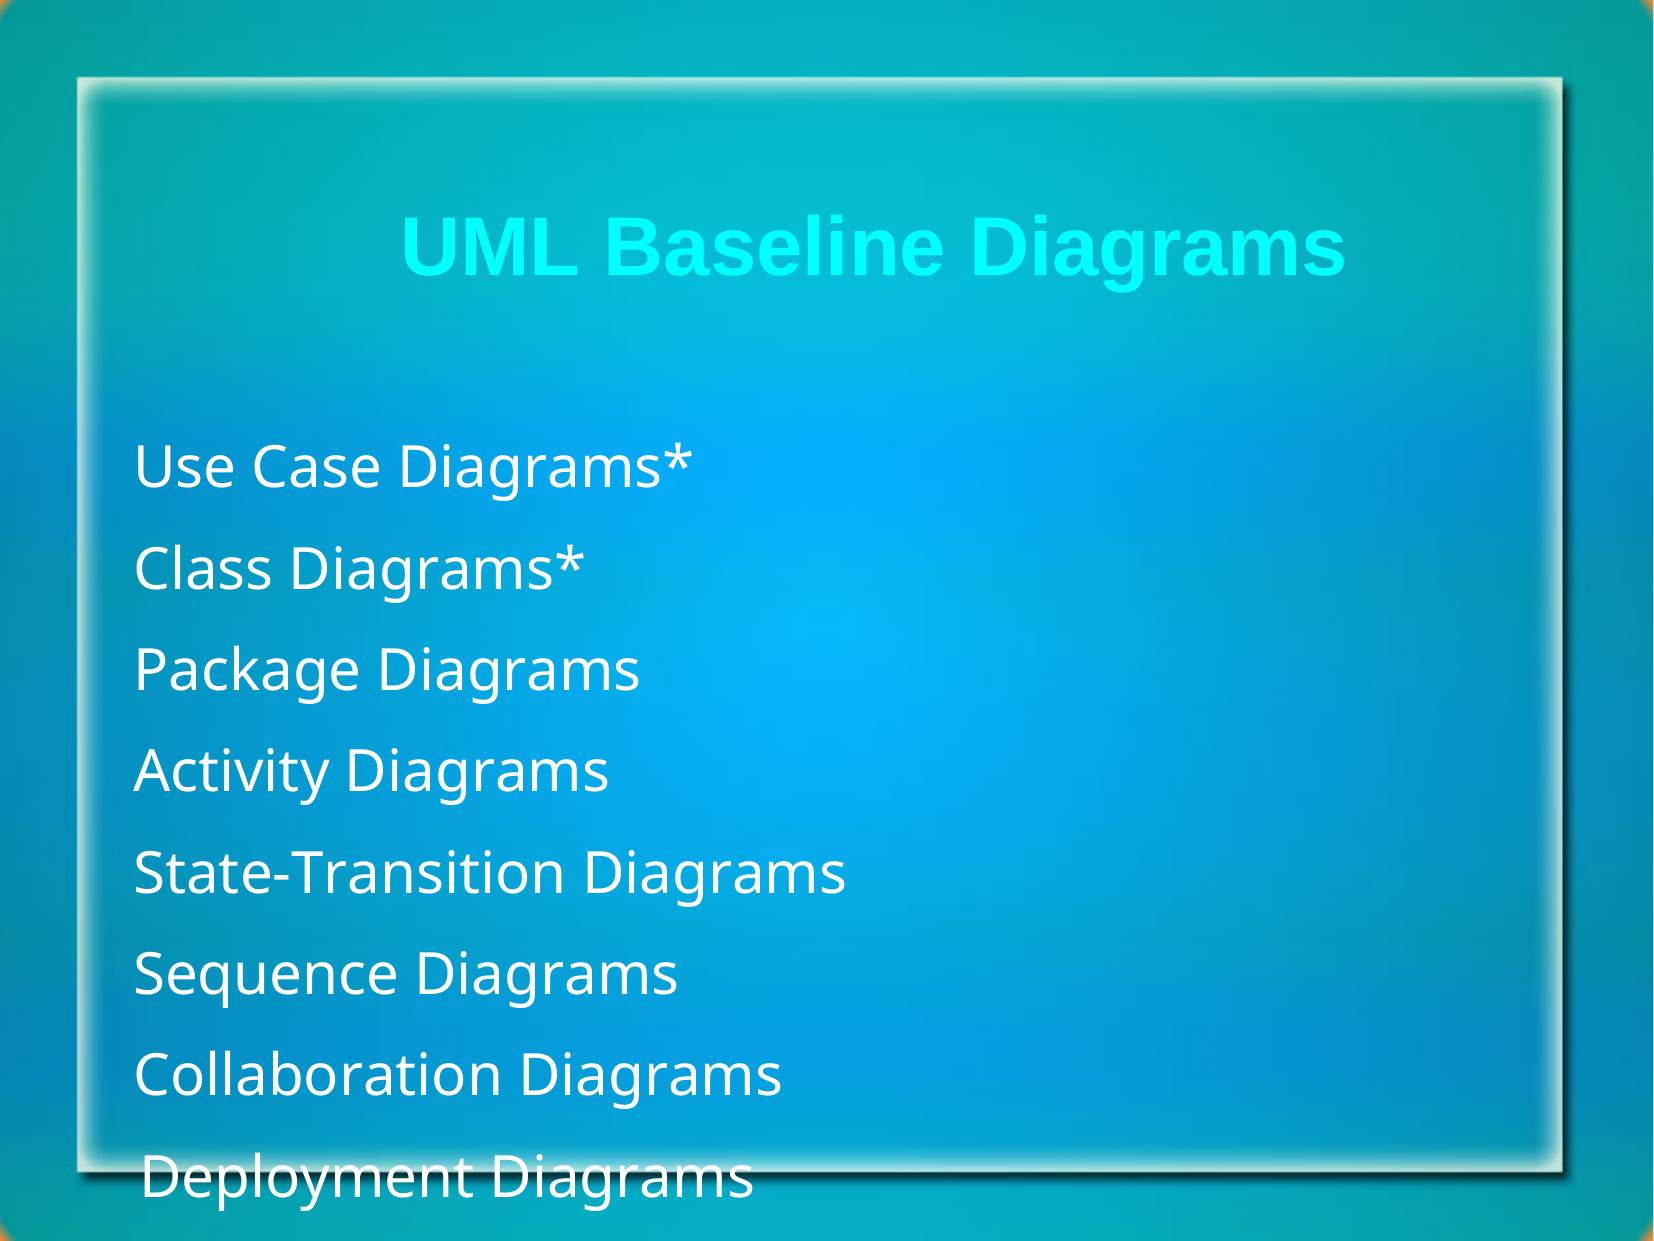

UML Baseline Diagrams
# Use Case Diagrams*
Class Diagrams*
Package Diagrams
Activity Diagrams
State-Transition Diagrams
Sequence Diagrams
Collaboration Diagrams
Deployment Diagrams